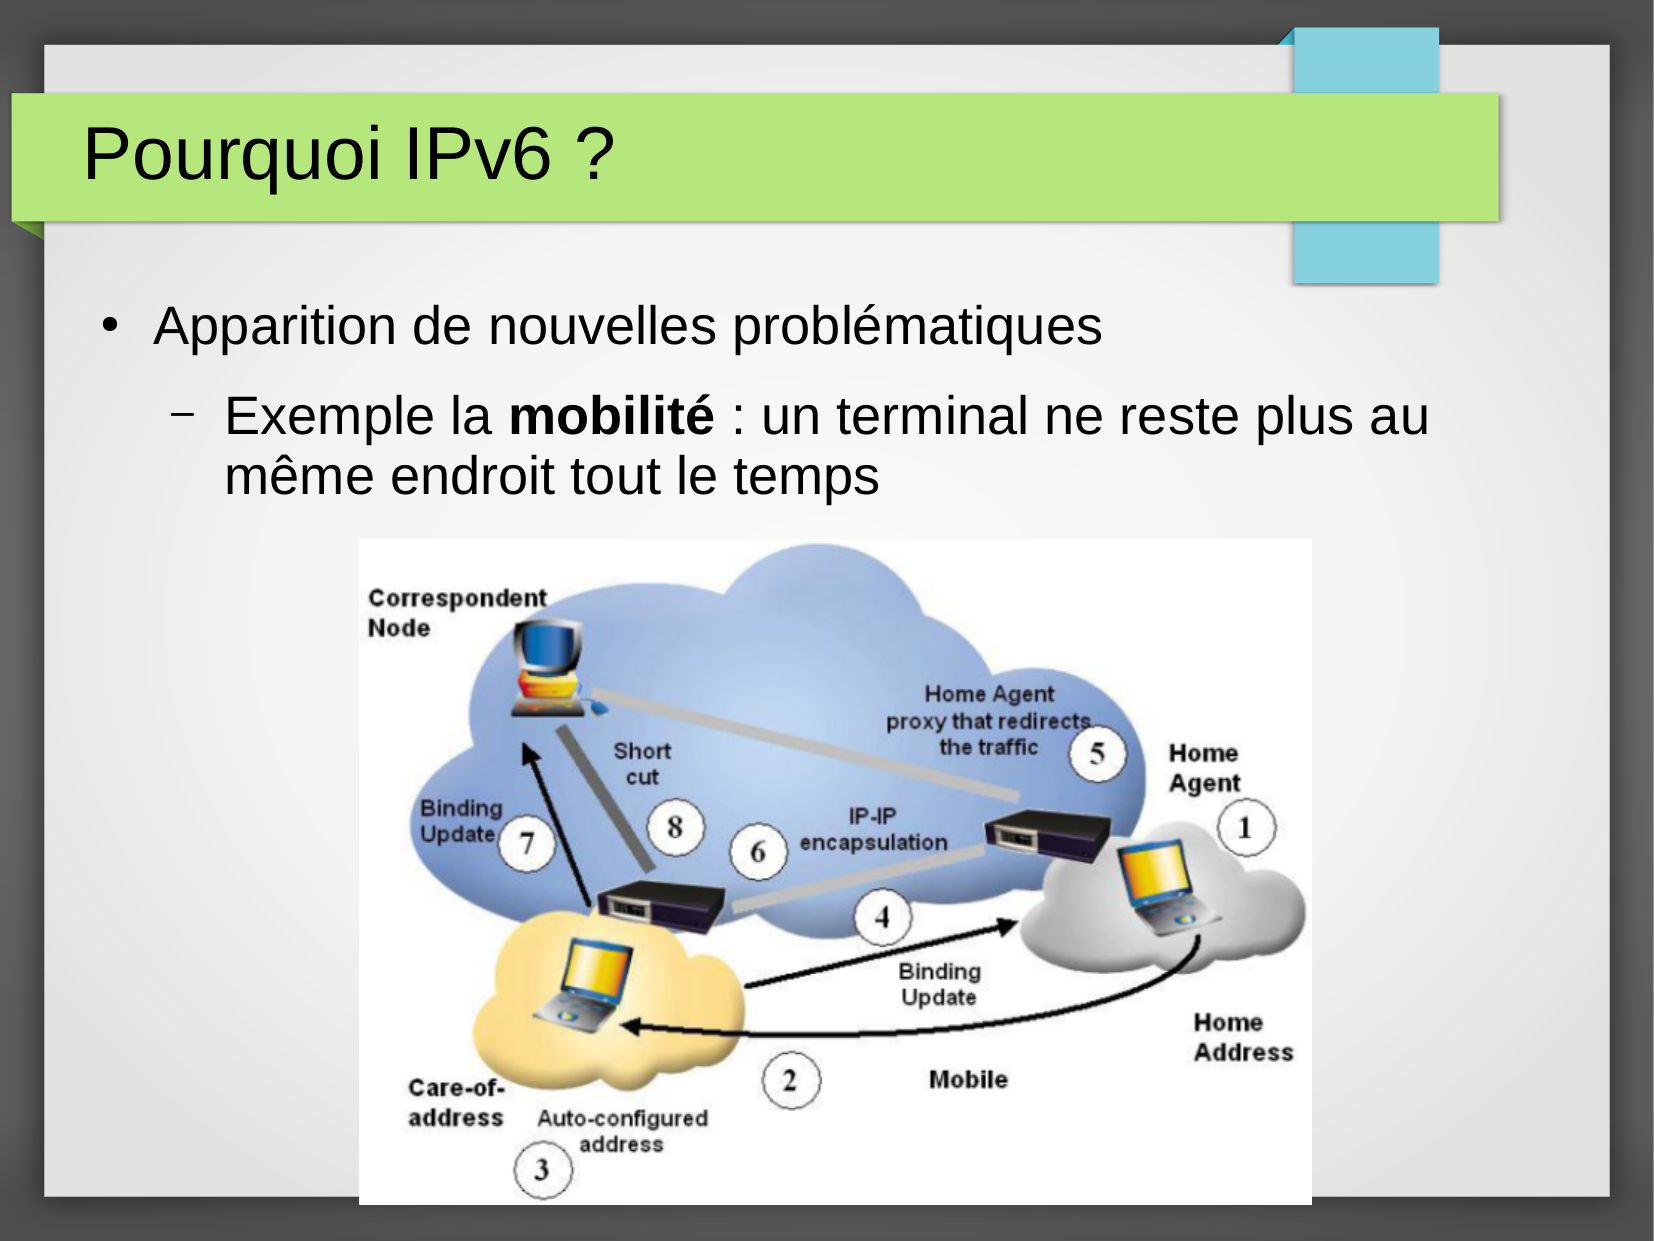

# Pourquoi IPv6 ?
Apparition de nouvelles problématiques
Exemple la mobilité : un terminal ne reste plus au même endroit tout le temps